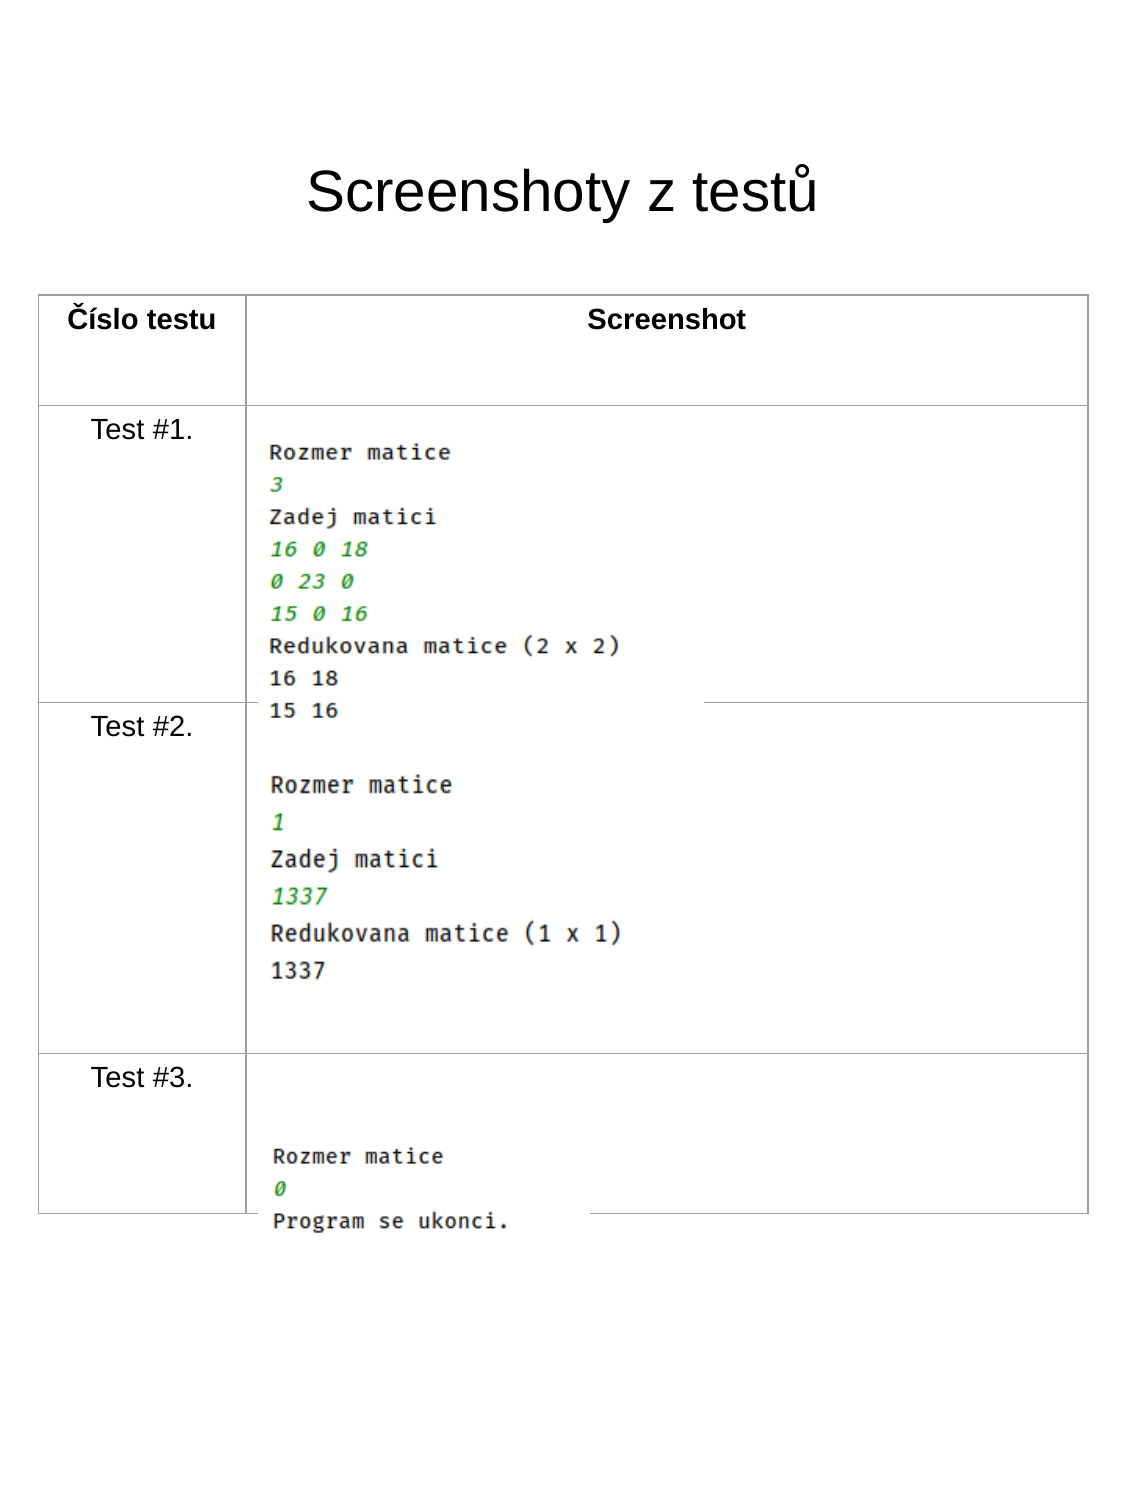

Screenshoty z testů
| Číslo testu | Screenshot |
| --- | --- |
| Test #1. | |
| Test #2. | |
| Test #3. | |